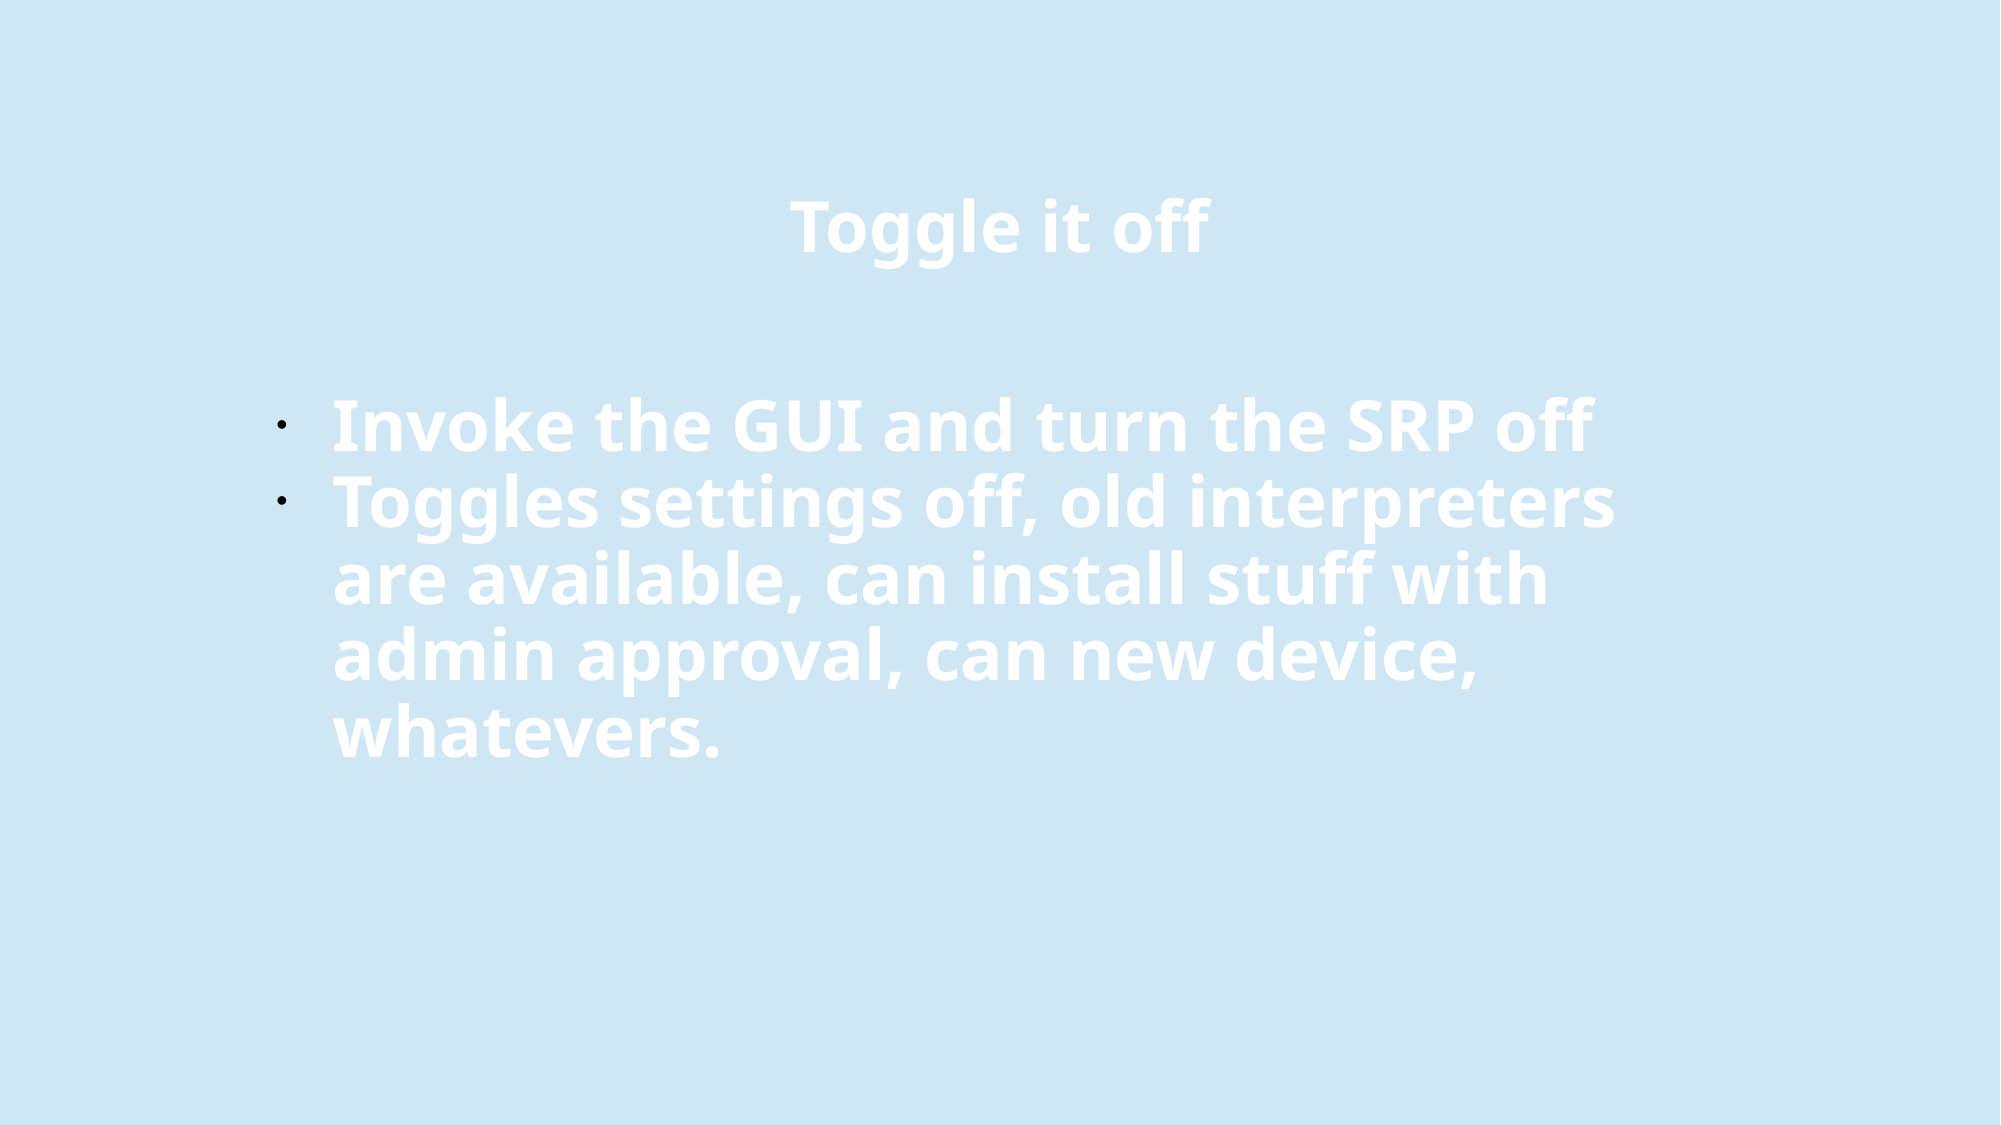

# Toggle it off
Invoke the GUI and turn the SRP off
Toggles settings off, old interpreters are available, can install stuff with admin approval, can new device, whatevers.